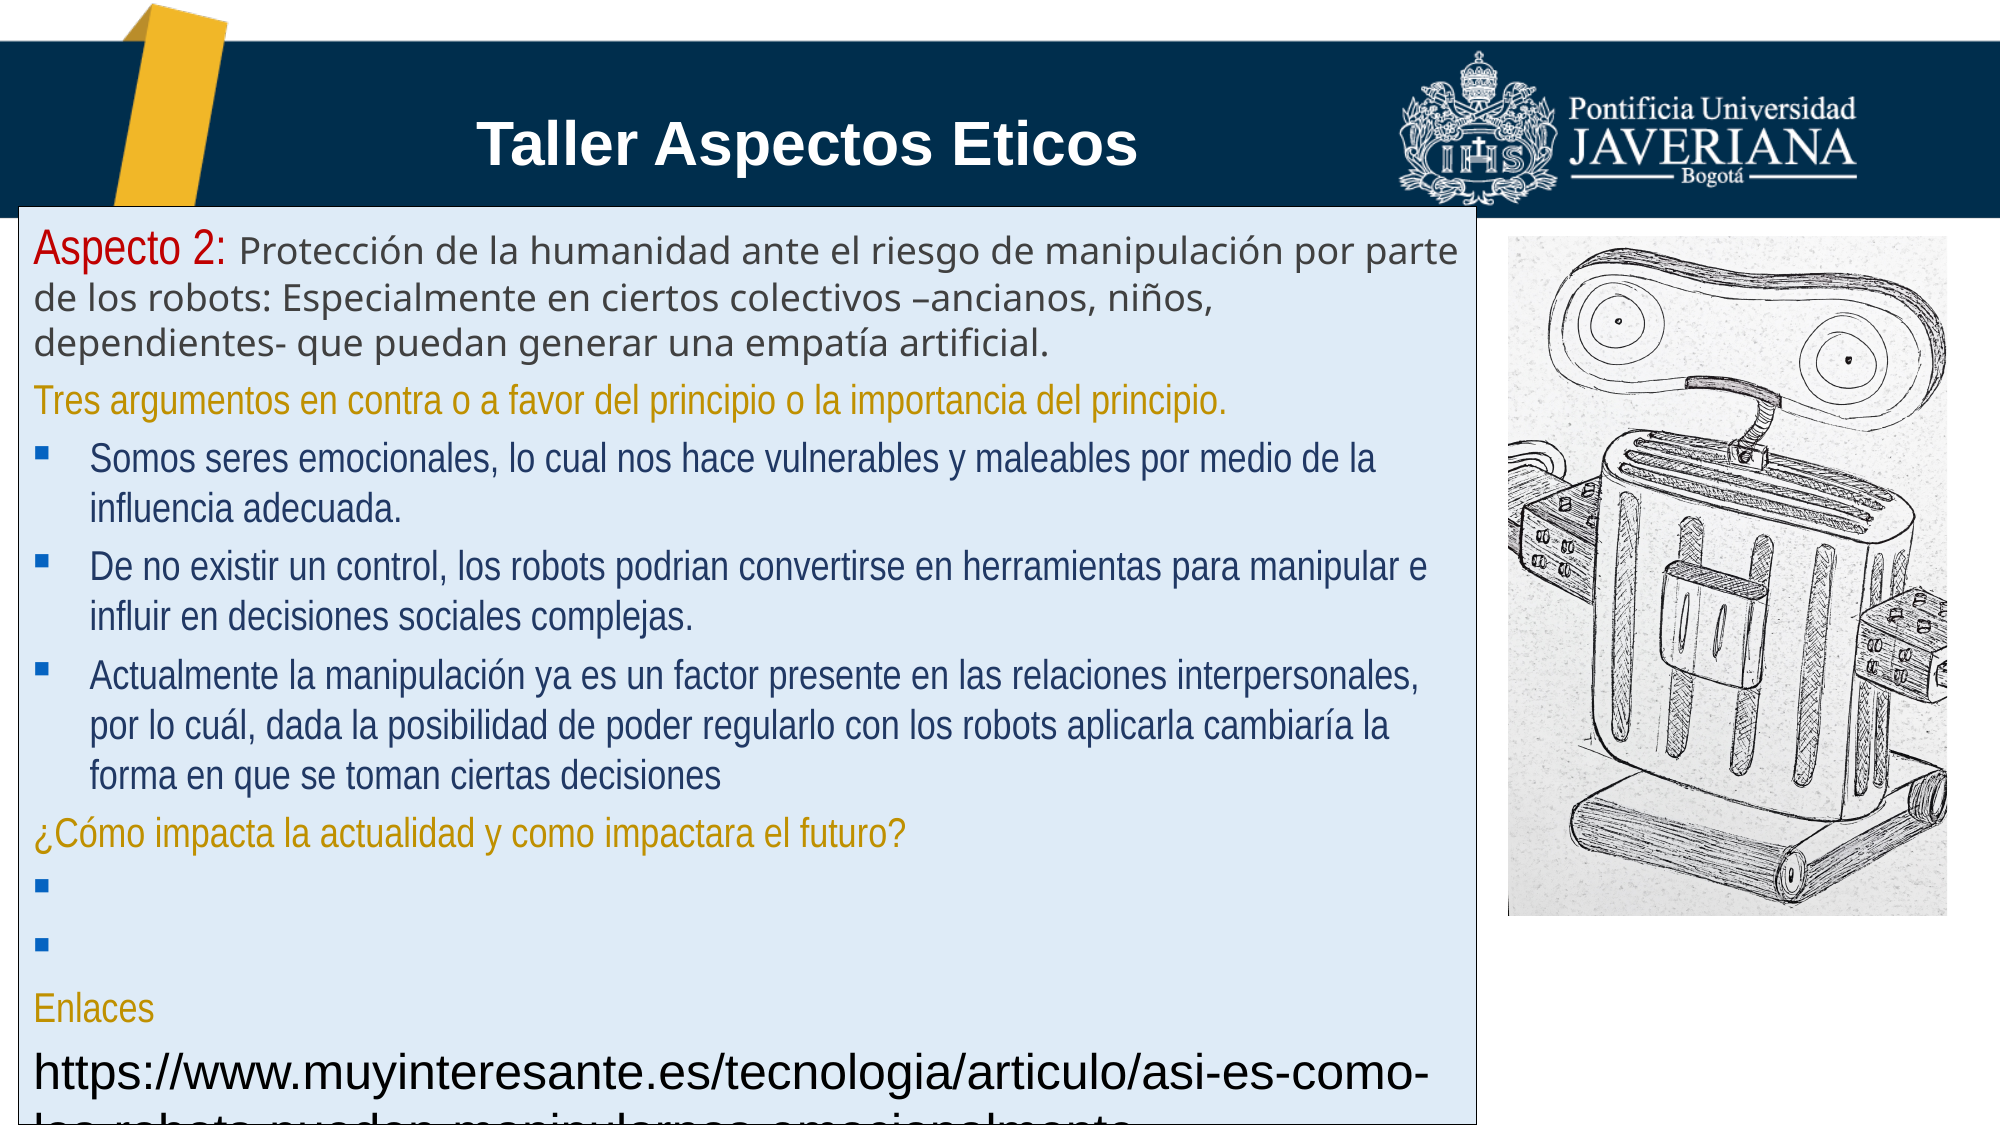

Taller Aspectos Eticos
Aspecto 2: Protección de la humanidad ante el riesgo de manipulación por parte de los robots: Especialmente en ciertos colectivos –ancianos, niños, dependientes- que puedan generar una empatía artificial.
Tres argumentos en contra o a favor del principio o la importancia del principio.
Somos seres emocionales, lo cual nos hace vulnerables y maleables por medio de la influencia adecuada.
De no existir un control, los robots podrian convertirse en herramientas para manipular e influir en decisiones sociales complejas.
Actualmente la manipulación ya es un factor presente en las relaciones interpersonales, por lo cuál, dada la posibilidad de poder regularlo con los robots aplicarla cambiaría la forma en que se toman ciertas decisiones
¿Cómo impacta la actualidad y como impactara el futuro?
Enlaces
https://www.muyinteresante.es/tecnologia/articulo/asi-es-como-los-robots-pueden-manipularnos-emocionalmente